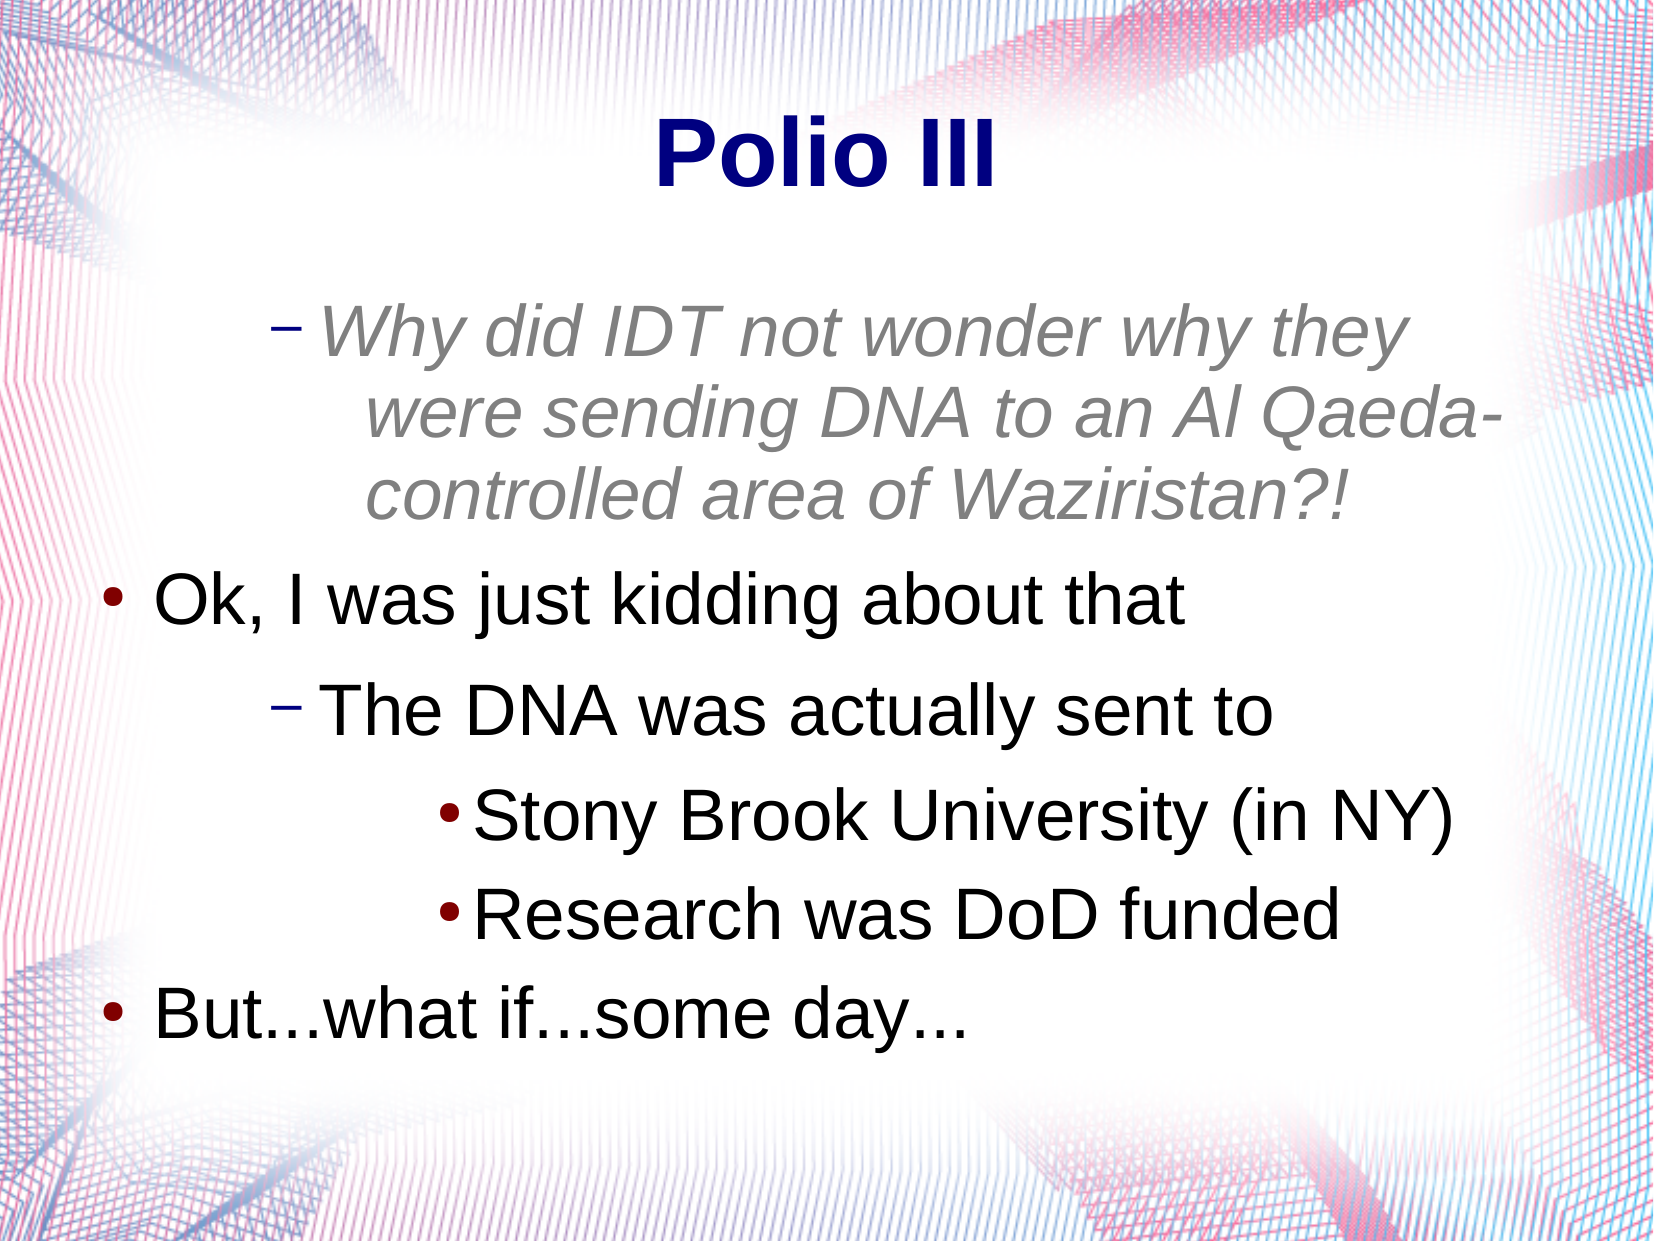

# Polio III
Why did IDT not wonder why they were sending DNA to an Al Qaeda-controlled area of Waziristan?!
Ok, I was just kidding about that
The DNA was actually sent to
Stony Brook University (in NY)
Research was DoD funded
But...what if...some day...